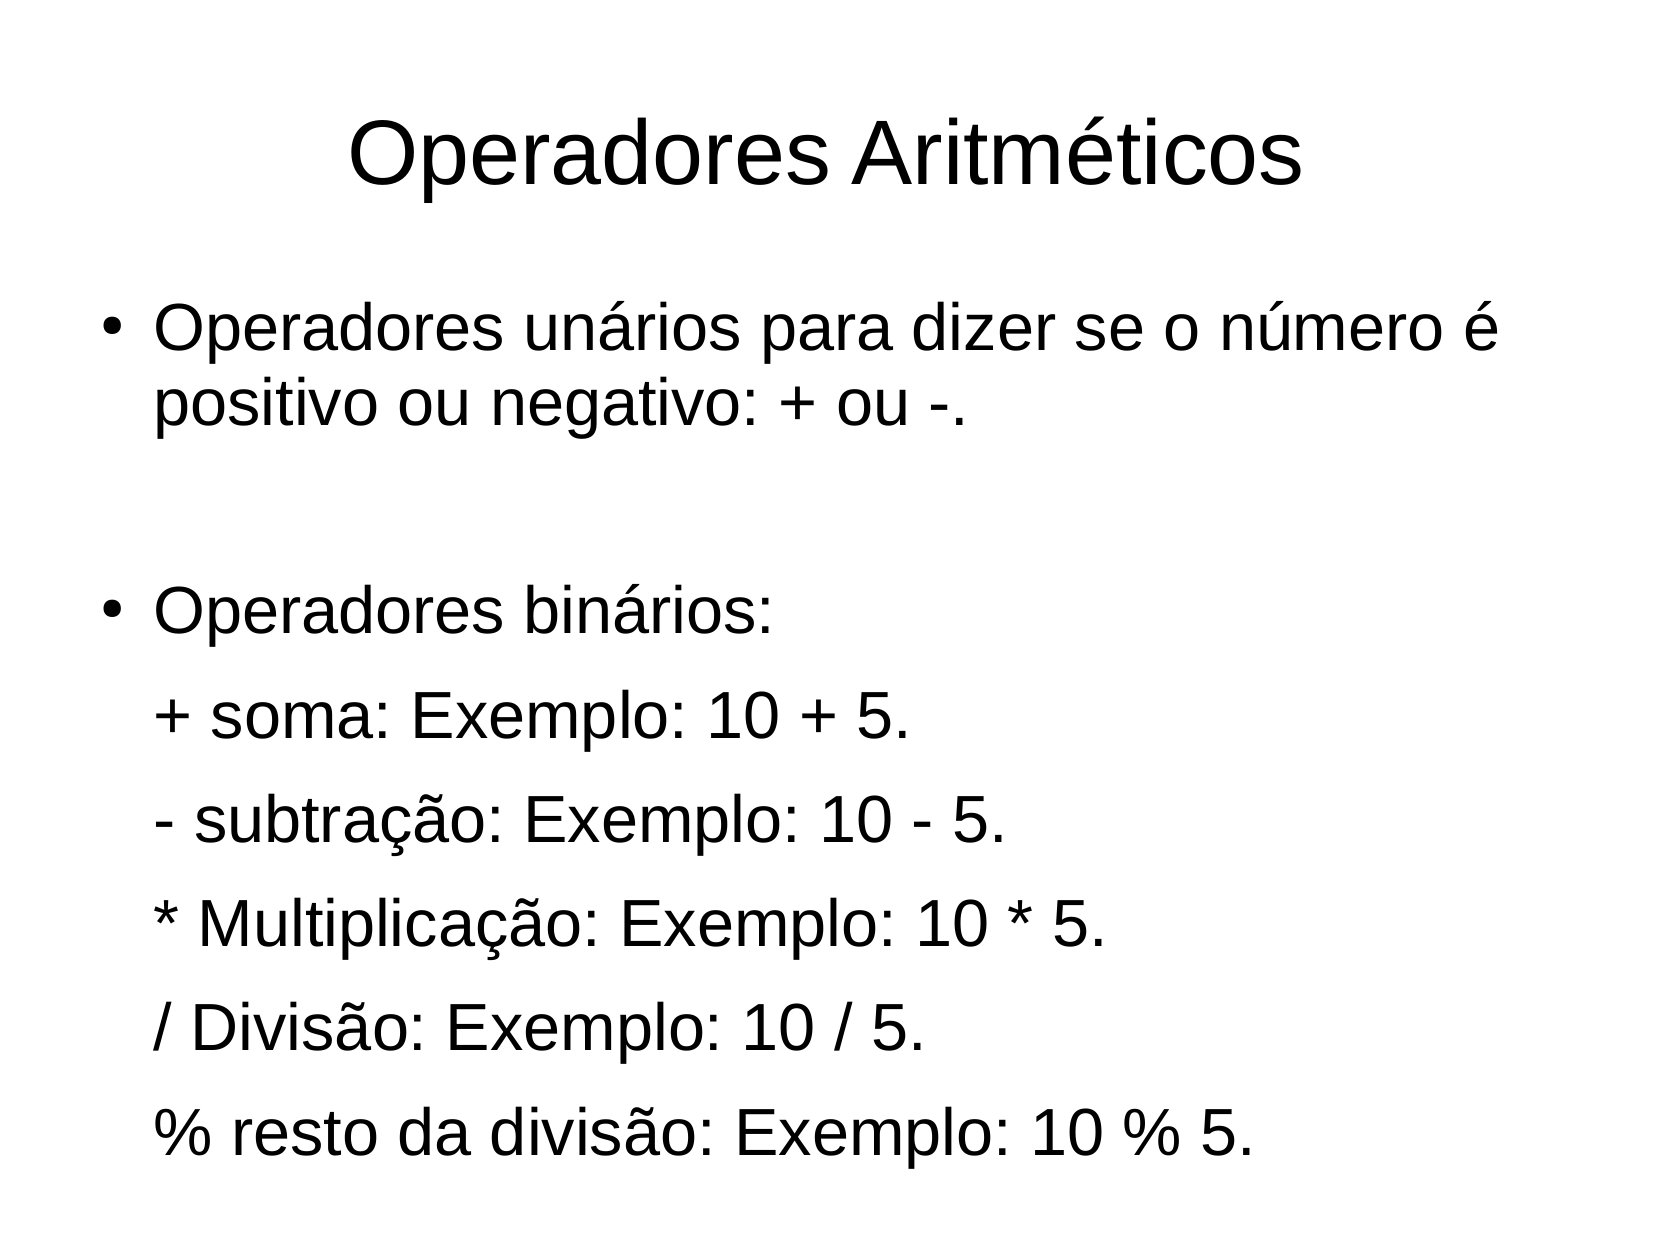

# Operadores Aritméticos
Operadores unários para dizer se o número é positivo ou negativo: + ou -.
Operadores binários:
+ soma: Exemplo: 10 + 5.
- subtração: Exemplo: 10 - 5.
* Multiplicação: Exemplo: 10 * 5.
/ Divisão: Exemplo: 10 / 5.
% resto da divisão: Exemplo: 10 % 5.